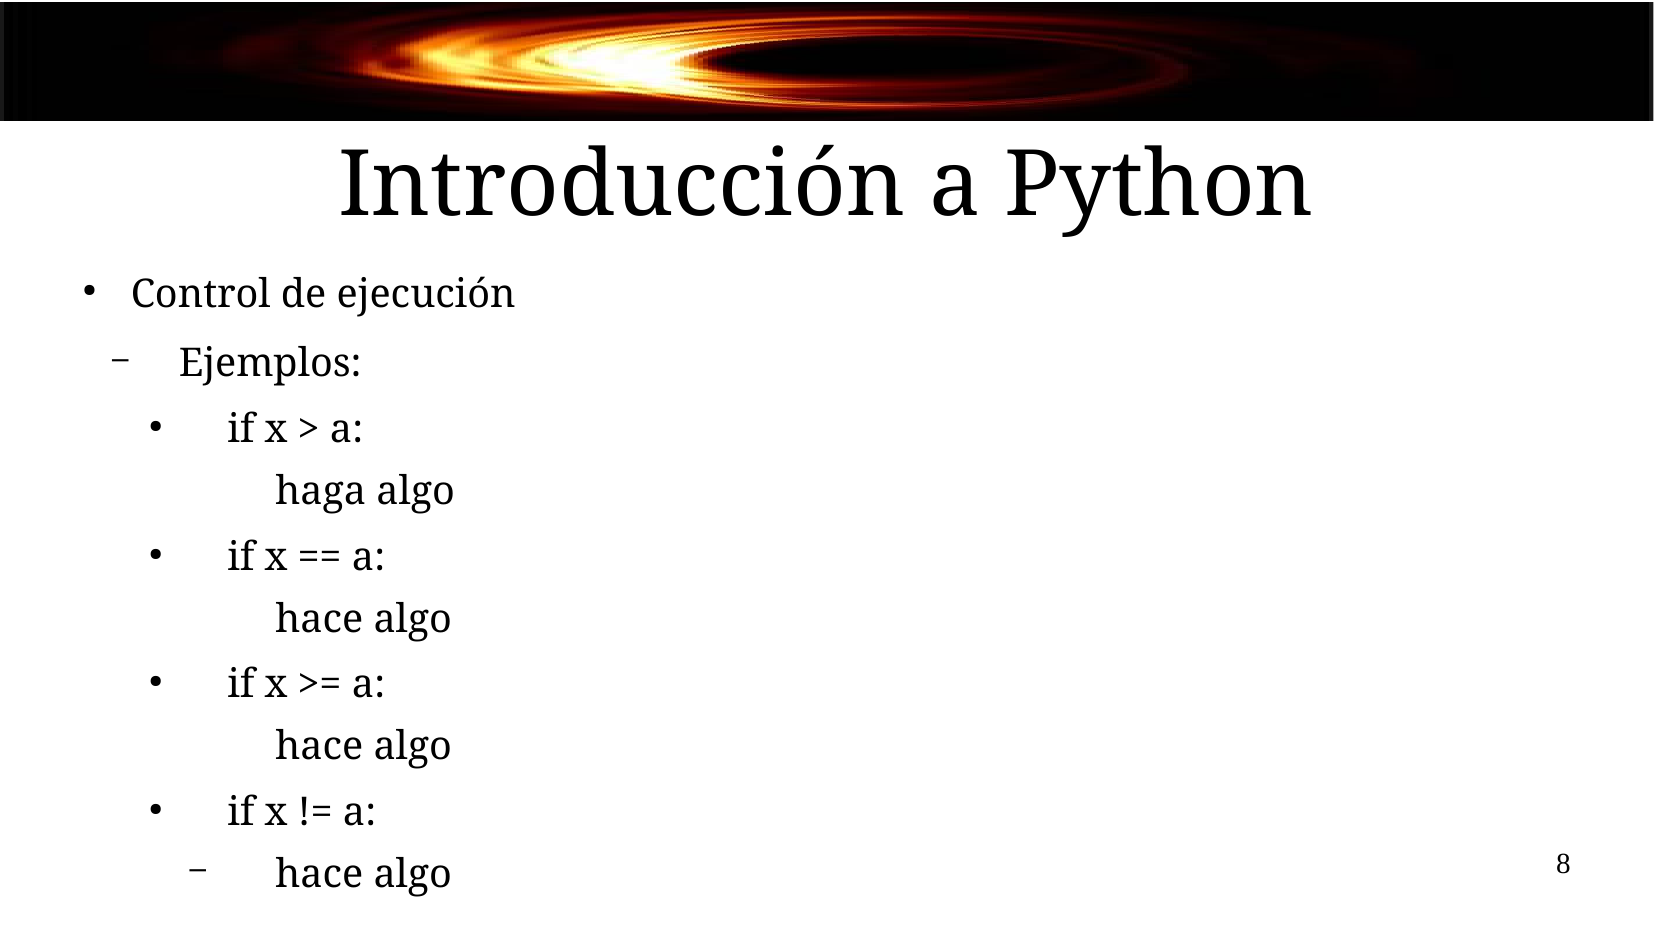

Introducción a Python
# Control de ejecución
Ejemplos:
if x > a:
haga algo
if x == a:
hace algo
if x >= a:
hace algo
if x != a:
hace algo
8